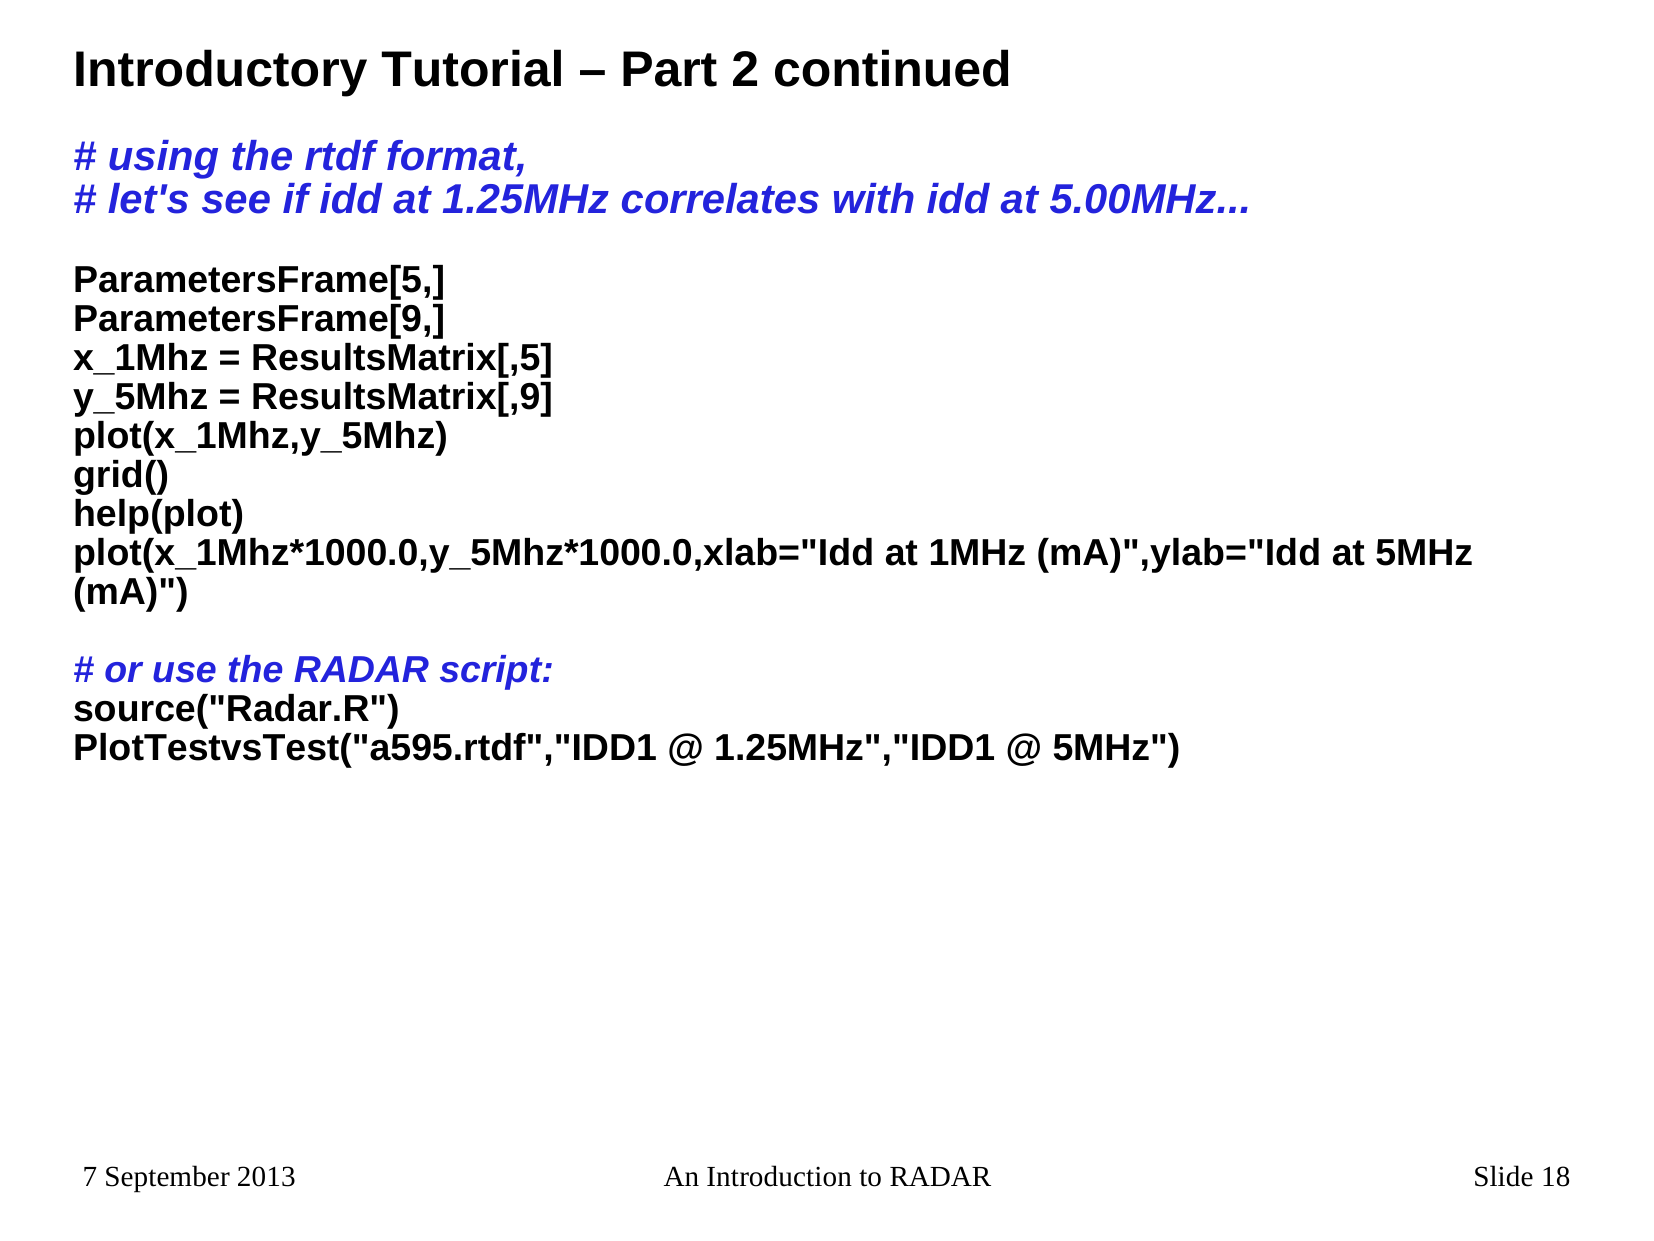

Introductory Tutorial – Part 2 continued
# using the rtdf format,
# let's see if idd at 1.25MHz correlates with idd at 5.00MHz...
ParametersFrame[5,]
ParametersFrame[9,]
x_1Mhz = ResultsMatrix[,5]
y_5Mhz = ResultsMatrix[,9]
plot(x_1Mhz,y_5Mhz)
grid()
help(plot)
plot(x_1Mhz*1000.0,y_5Mhz*1000.0,xlab="Idd at 1MHz (mA)",ylab="Idd at 5MHz (mA)")
# or use the RADAR script:
source("Radar.R")
PlotTestvsTest("a595.rtdf","IDD1 @ 1.25MHz","IDD1 @ 5MHz")
18